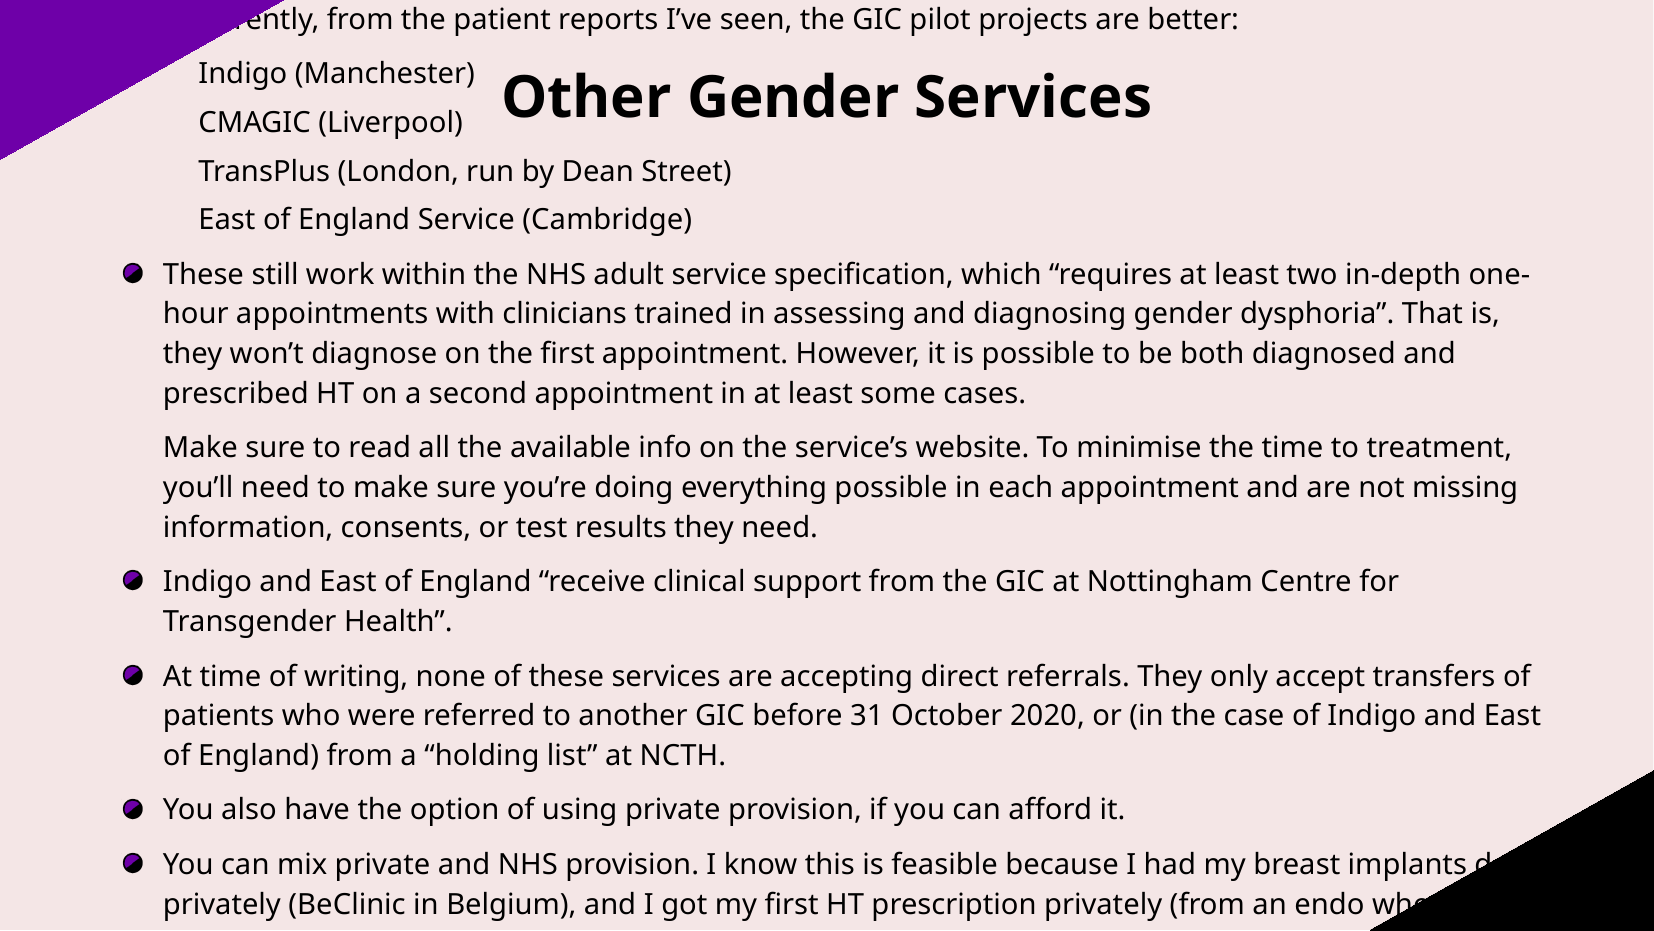

Apparently, from the patient reports I’ve seen, the GIC pilot projects are better:
Indigo (Manchester)
CMAGIC (Liverpool)
TransPlus (London, run by Dean Street)
East of England Service (Cambridge)
These still work within the NHS adult service specification, which “requires at least two in-depth one-hour appointments with clinicians trained in assessing and diagnosing gender dysphoria”. That is, they won’t diagnose on the first appointment. However, it is possible to be both diagnosed and prescribed HT on a second appointment in at least some cases.
Make sure to read all the available info on the service’s website. To minimise the time to treatment, you’ll need to make sure you’re doing everything possible in each appointment and are not missing information, consents, or test results they need.
Indigo and East of England “receive clinical support from the GIC at Nottingham Centre for Transgender Health”.
At time of writing, none of these services are accepting direct referrals. They only accept transfers of patients who were referred to another GIC before 31 October 2020, or (in the case of Indigo and East of England) from a “holding list” at NCTH.
You also have the option of using private provision, if you can afford it.
You can mix private and NHS provision. I know this is feasible because I had my breast implants done privately (BeClinic in Belgium), and I got my first HT prescription privately (from an endo who has since retired). This didn’t interfere with other NHS treatment referred by Leeds GIC, and in fact may have speeded it up.
# Other Gender Services